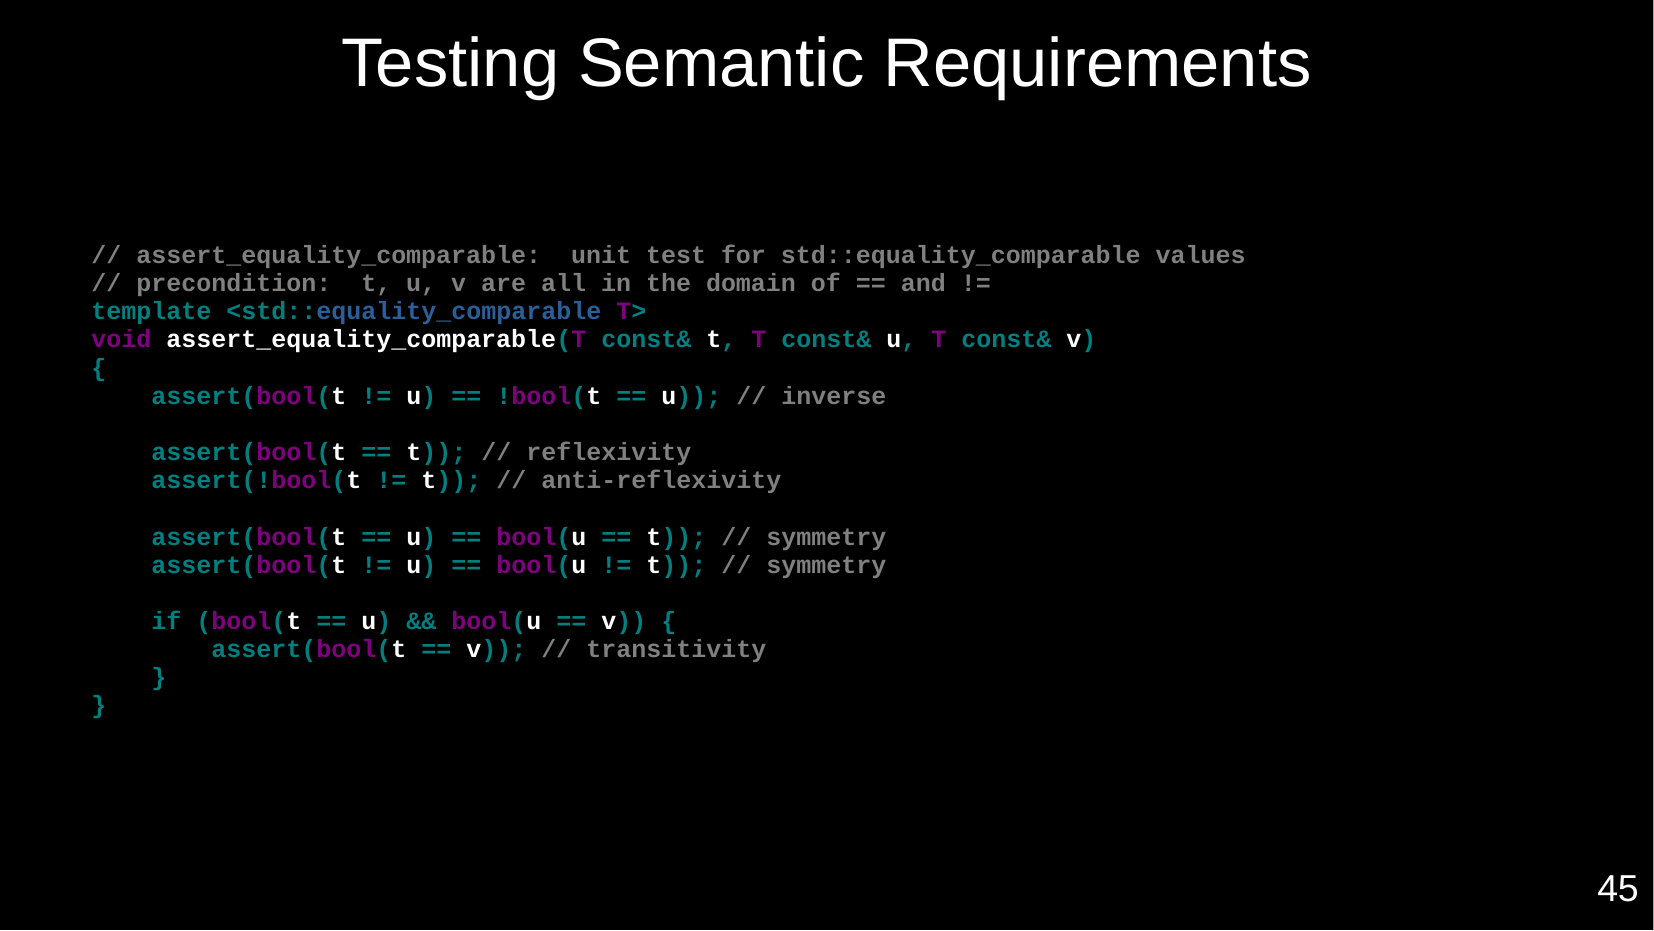

# Testing Semantic Requirements
// assert_equality_comparable: unit test for std::equality_comparable values
// precondition: t, u, v are all in the domain of == and !=
template <std::equality_comparable T>
void assert_equality_comparable(T const& t, T const& u, T const& v)
{
 assert(bool(t != u) == !bool(t == u)); // inverse
 assert(bool(t == t)); // reflexivity
 assert(!bool(t != t)); // anti-reflexivity
 assert(bool(t == u) == bool(u == t)); // symmetry
 assert(bool(t != u) == bool(u != t)); // symmetry
 if (bool(t == u) && bool(u == v)) {
 assert(bool(t == v)); // transitivity
 }
}